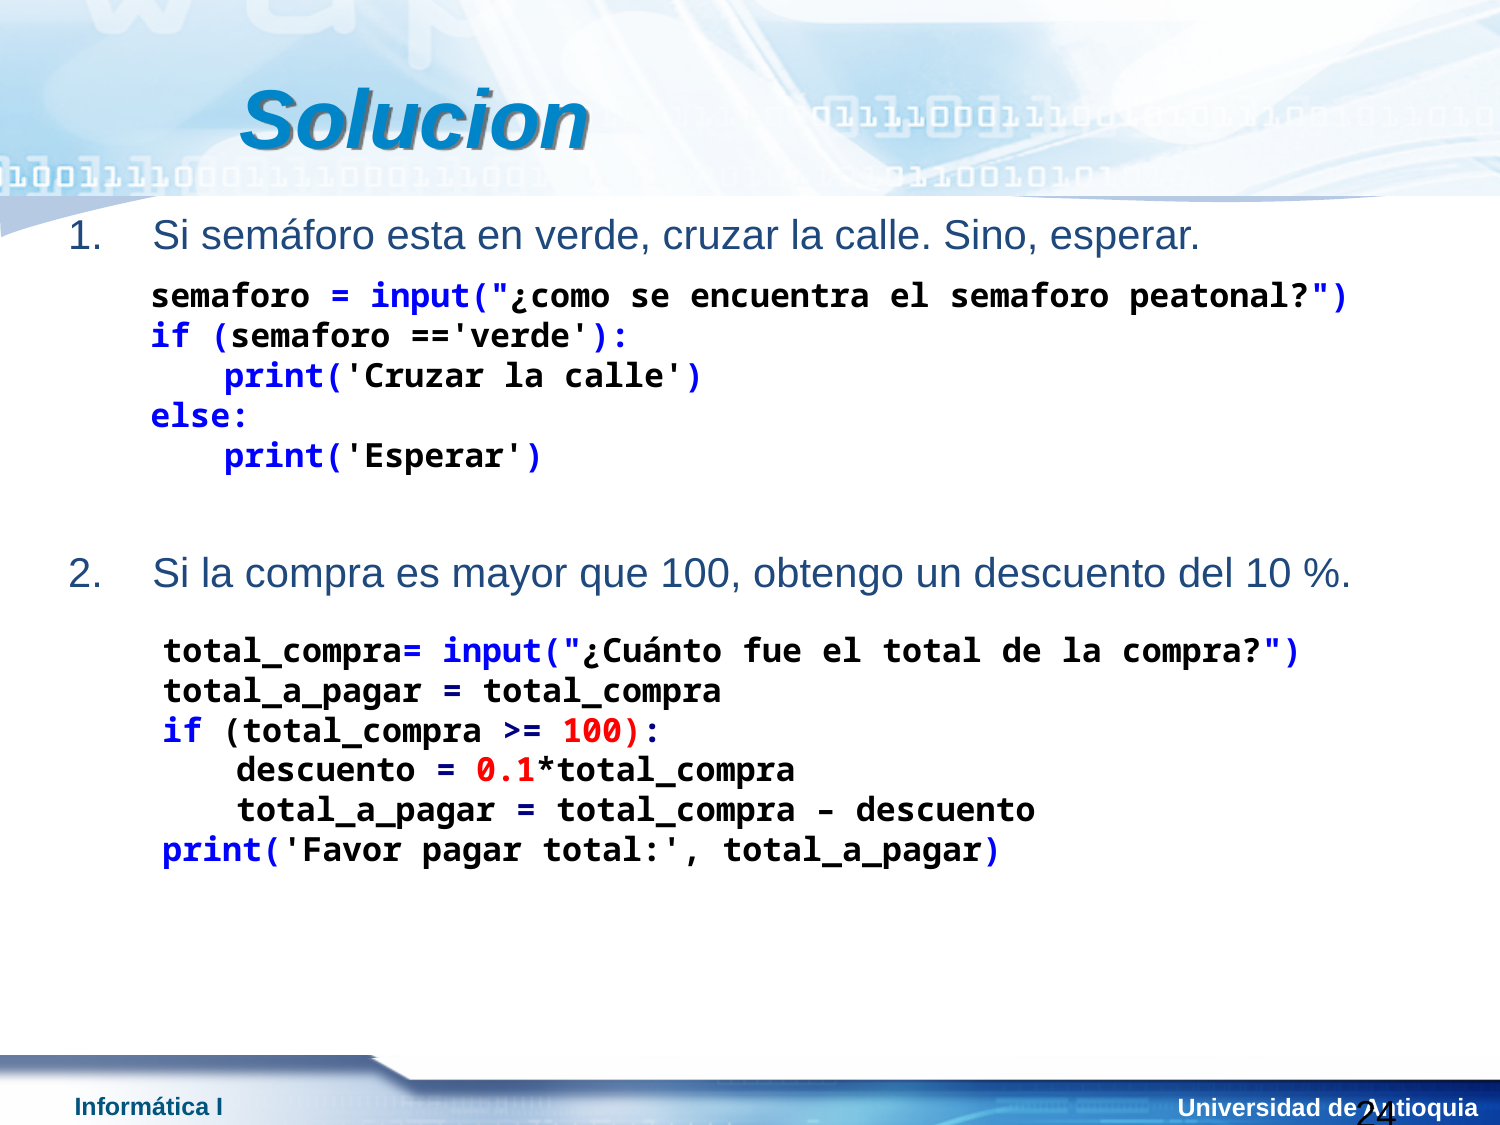

# Solucion
Si semáforo esta en verde, cruzar la calle. Sino, esperar.
Si la compra es mayor que 100, obtengo un descuento del 10 %.
semaforo = input("¿como se encuentra el semaforo peatonal?")
if (semaforo =='verde'):
	print('Cruzar la calle')
else:
	print('Esperar')
total_compra= input("¿Cuánto fue el total de la compra?")
total_a_pagar = total_compra
if (total_compra >= 100):
	descuento = 0.1*total_compra
	total_a_pagar = total_compra – descuento
print('Favor pagar total:', total_a_pagar)